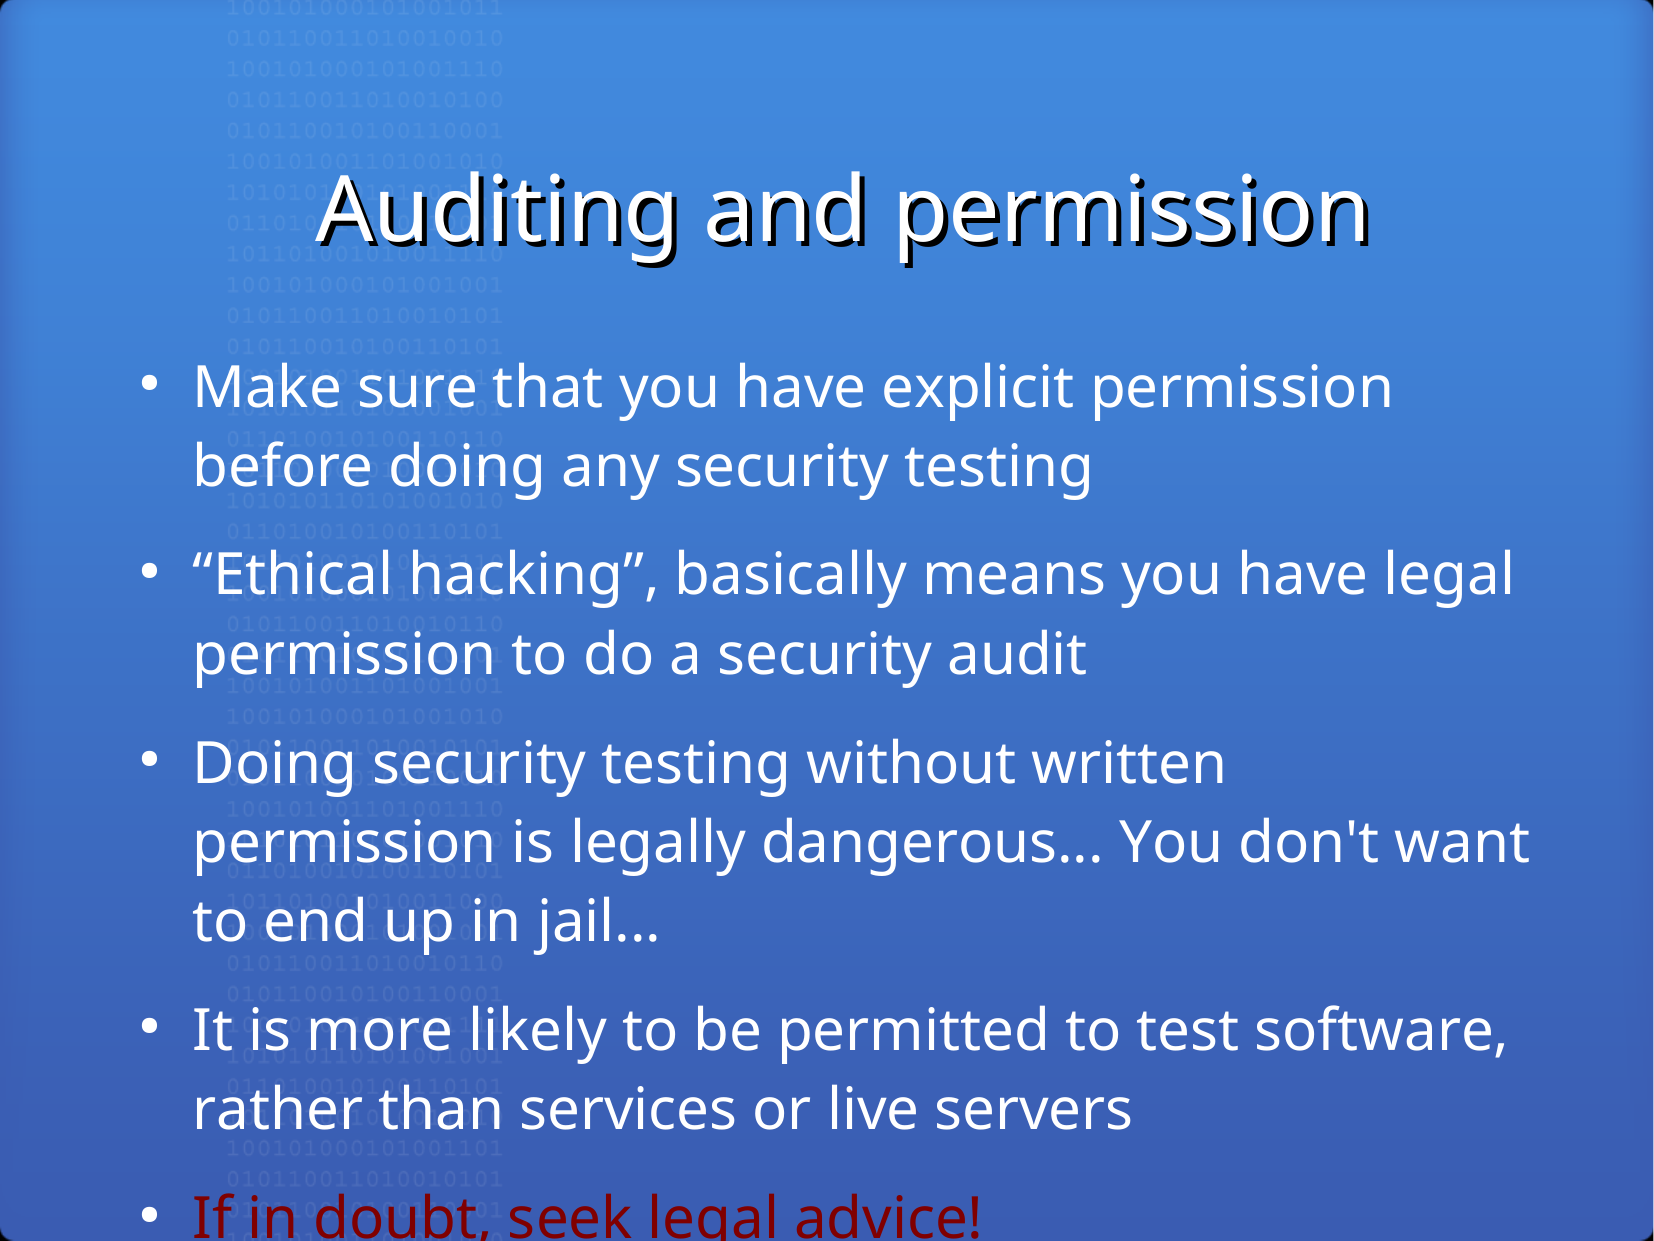

# Auditing and permission
Make sure that you have explicit permission before doing any security testing
“Ethical hacking”, basically means you have legal permission to do a security audit
Doing security testing without written permission is legally dangerous... You don't want to end up in jail...
It is more likely to be permitted to test software, rather than services or live servers
If in doubt, seek legal advice!